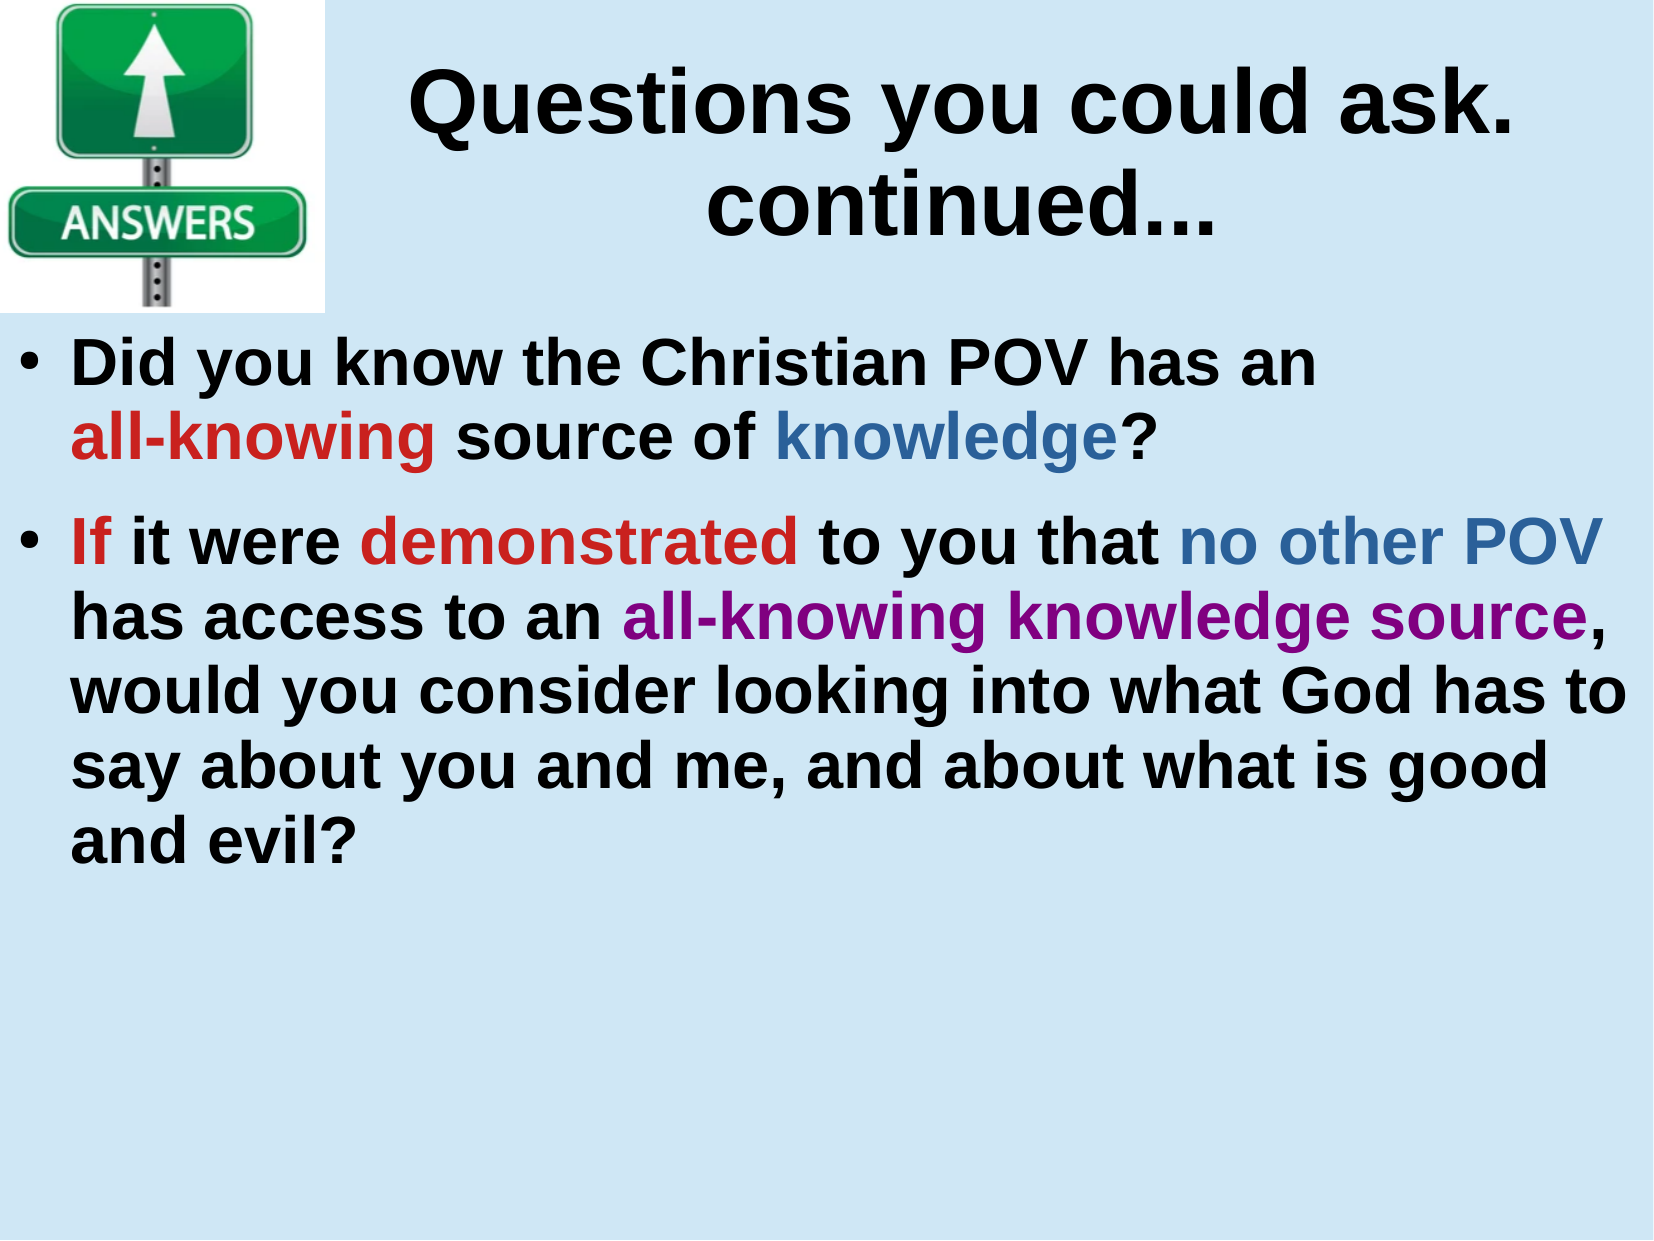

# Questions you could ask. continued...
Did you know the Christian POV has an
all-knowing source of knowledge?
If it were demonstrated to you that no other POV has access to an all-knowing knowledge source, would you consider looking into what God has to say about you and me, and about what is good and evil?